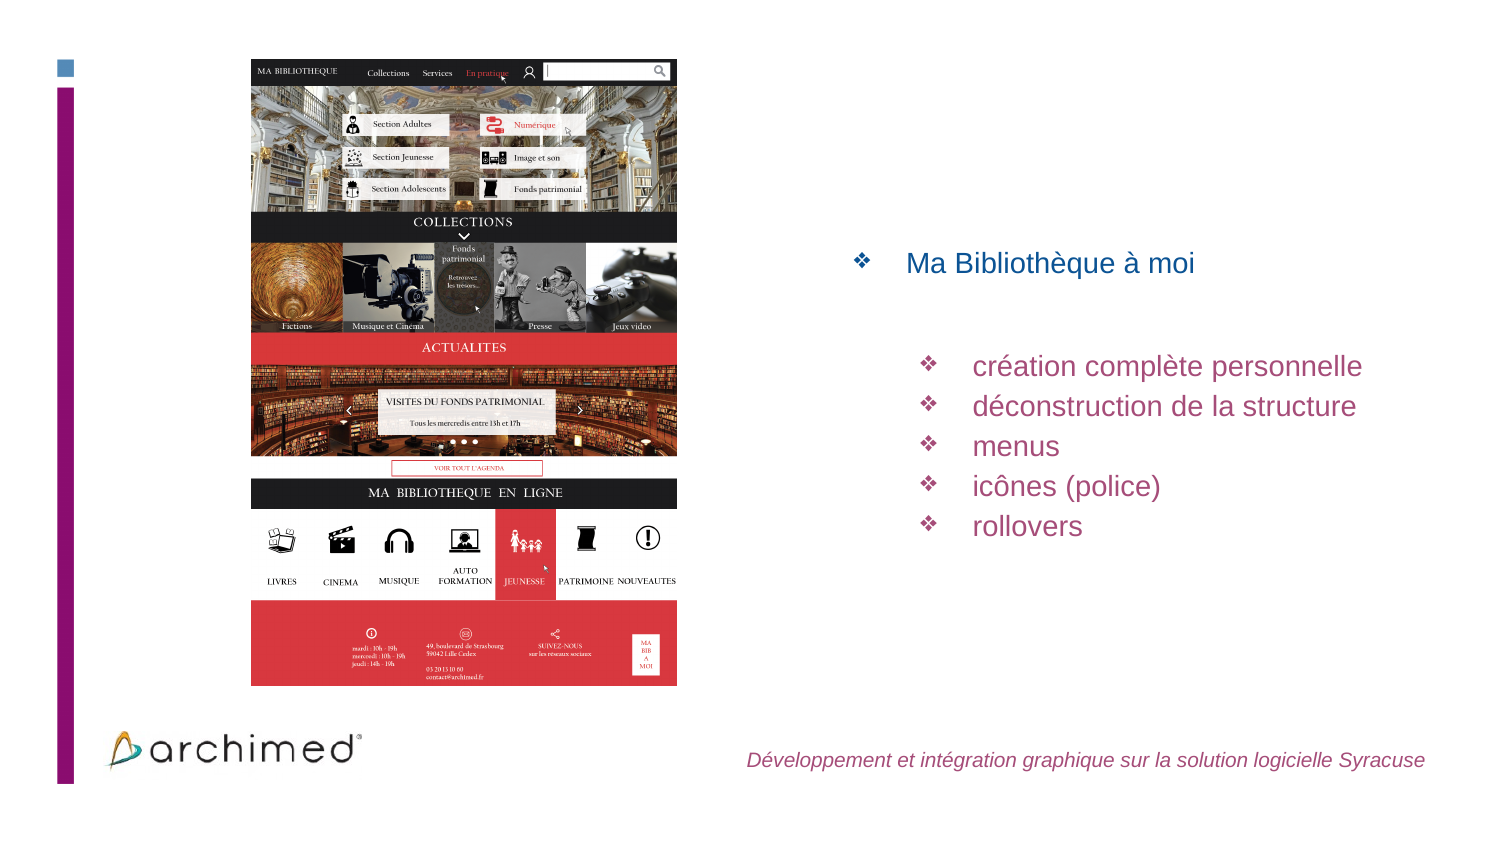

Ma Bibliothèque à moi
création complète personnelle
déconstruction de la structure
menus
icônes (police)
rollovers
# Développement et intégration graphique sur la solution logicielle Syracuse